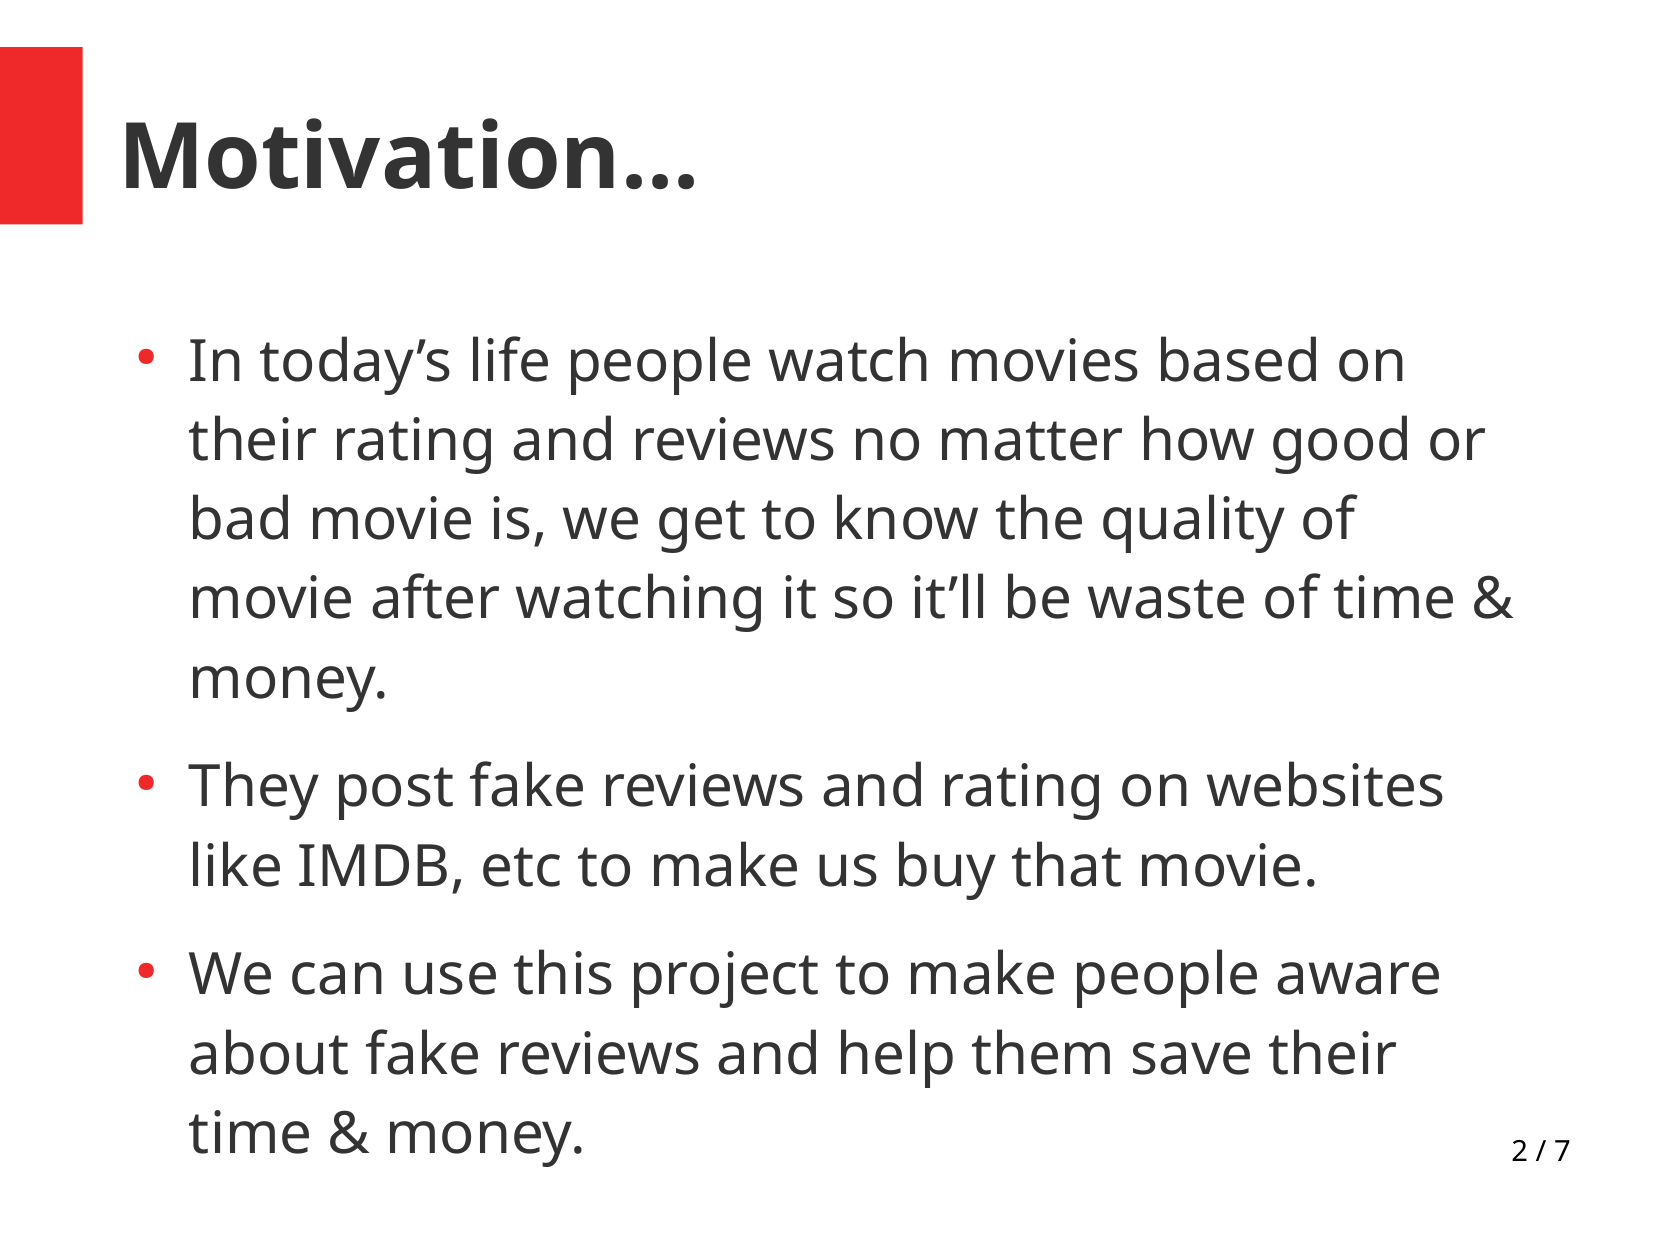

# Motivation...
In today’s life people watch movies based on their rating and reviews no matter how good or bad movie is, we get to know the quality of movie after watching it so it’ll be waste of time & money.
They post fake reviews and rating on websites like IMDB, etc to make us buy that movie.
We can use this project to make people aware about fake reviews and help them save their time & money.
2